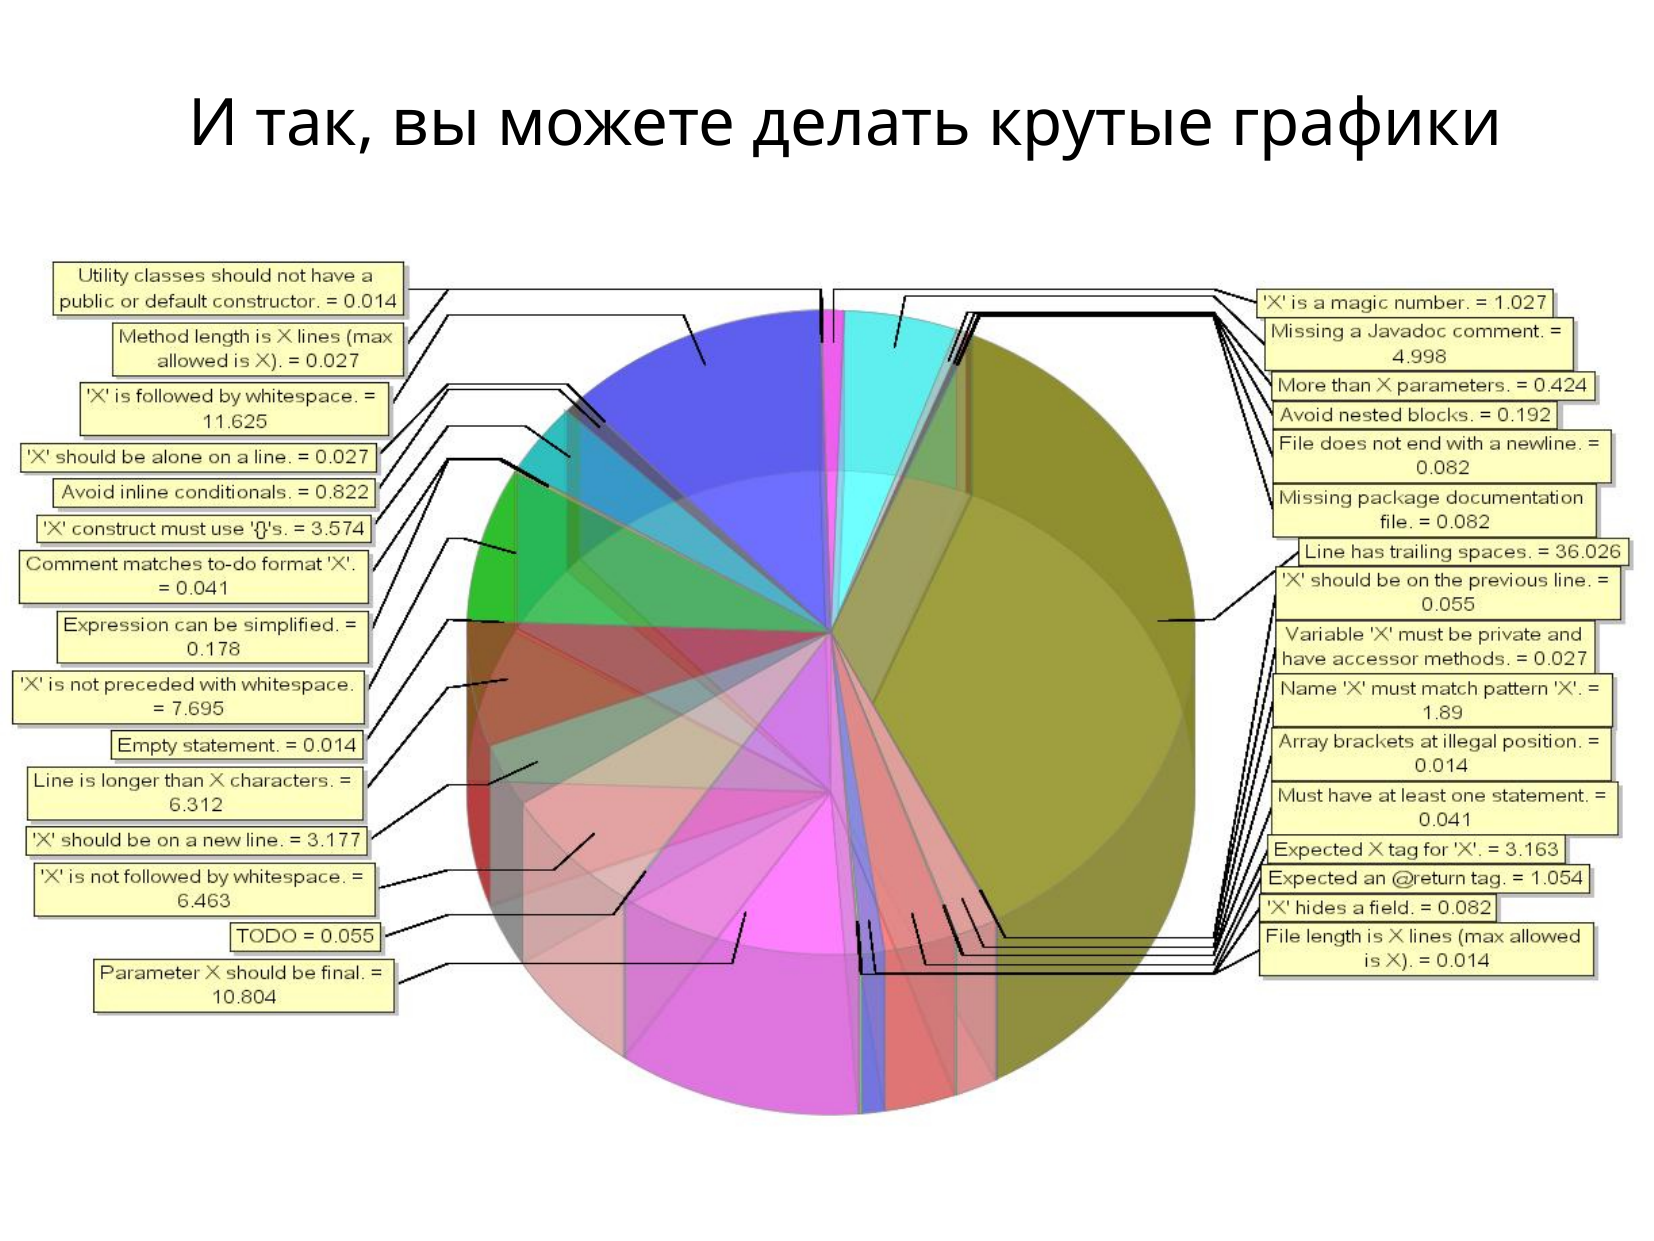

# И так, вы можете делать крутые графики